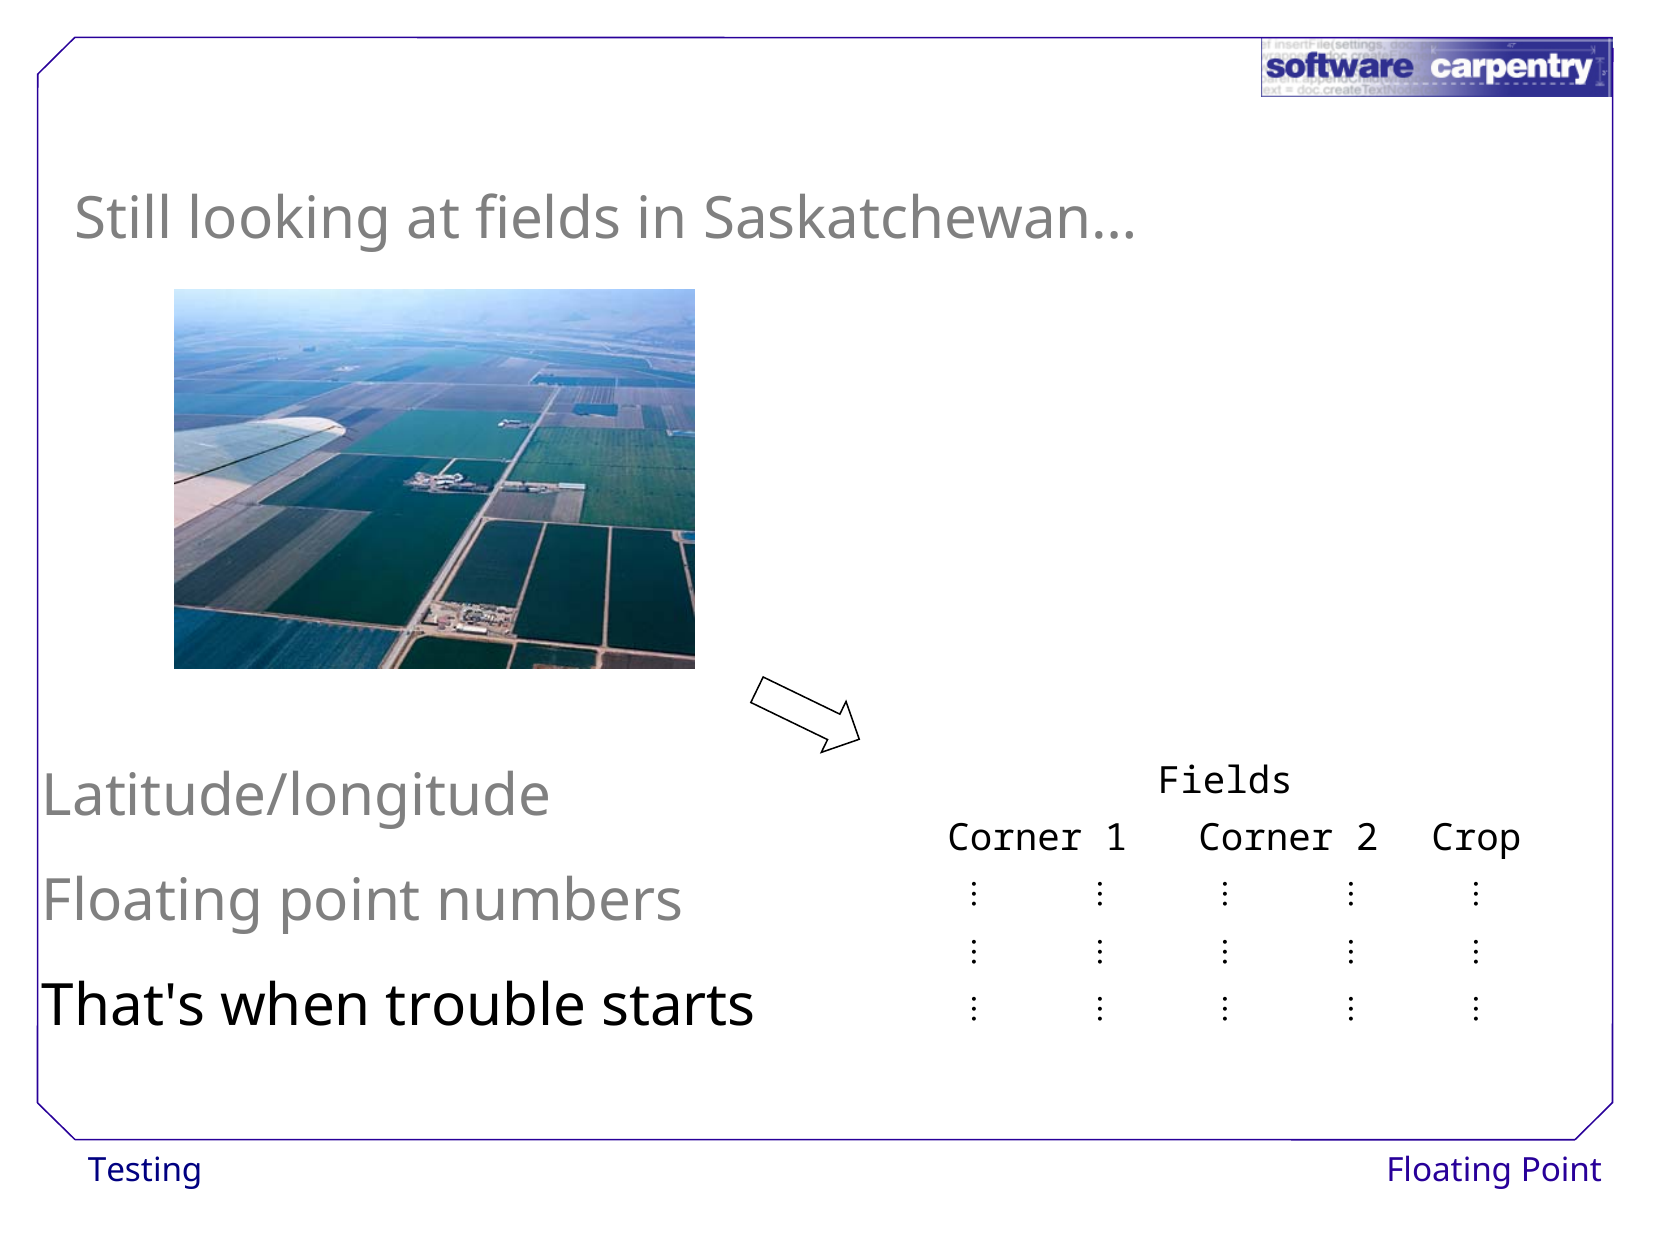

Still looking at fields in Saskatchewan…
Latitude/longitude
Floating point numbers
That's when trouble starts
| Fields | | | | |
| --- | --- | --- | --- | --- |
| Corner 1 | | Corner 2 | | Crop |
| ⋮ | ⋮ | ⋮ | ⋮ | ⋮ |
| ⋮ | ⋮ | ⋮ | ⋮ | ⋮ |
| ⋮ | ⋮ | ⋮ | ⋮ | ⋮ |